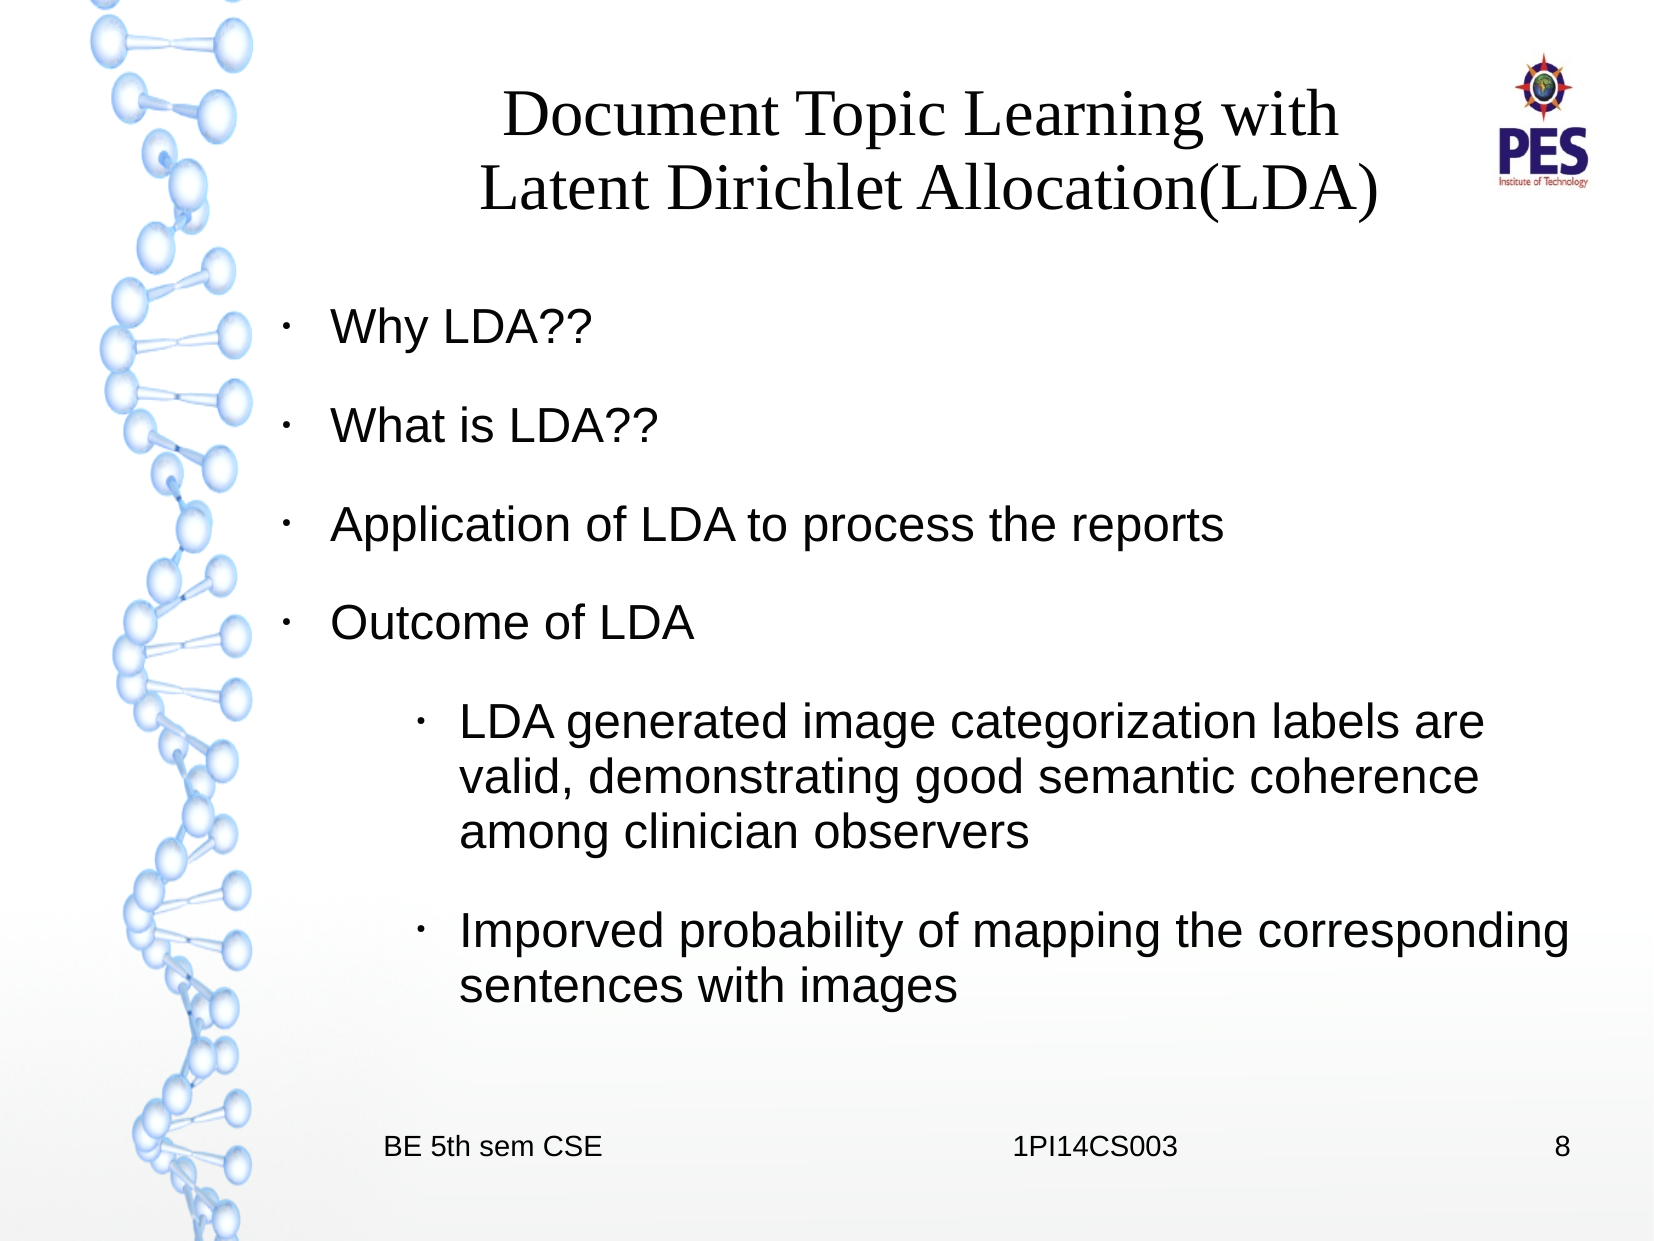

# Document Topic Learning with Latent Dirichlet Allocation(LDA)
Why LDA??
What is LDA??
Application of LDA to process the reports
Outcome of LDA
LDA generated image categorization labels are valid, demonstrating good semantic coherence among clinician observers
Imporved probability of mapping the corresponding sentences with images
 BE 5th sem CSE
1PI14CS003
8